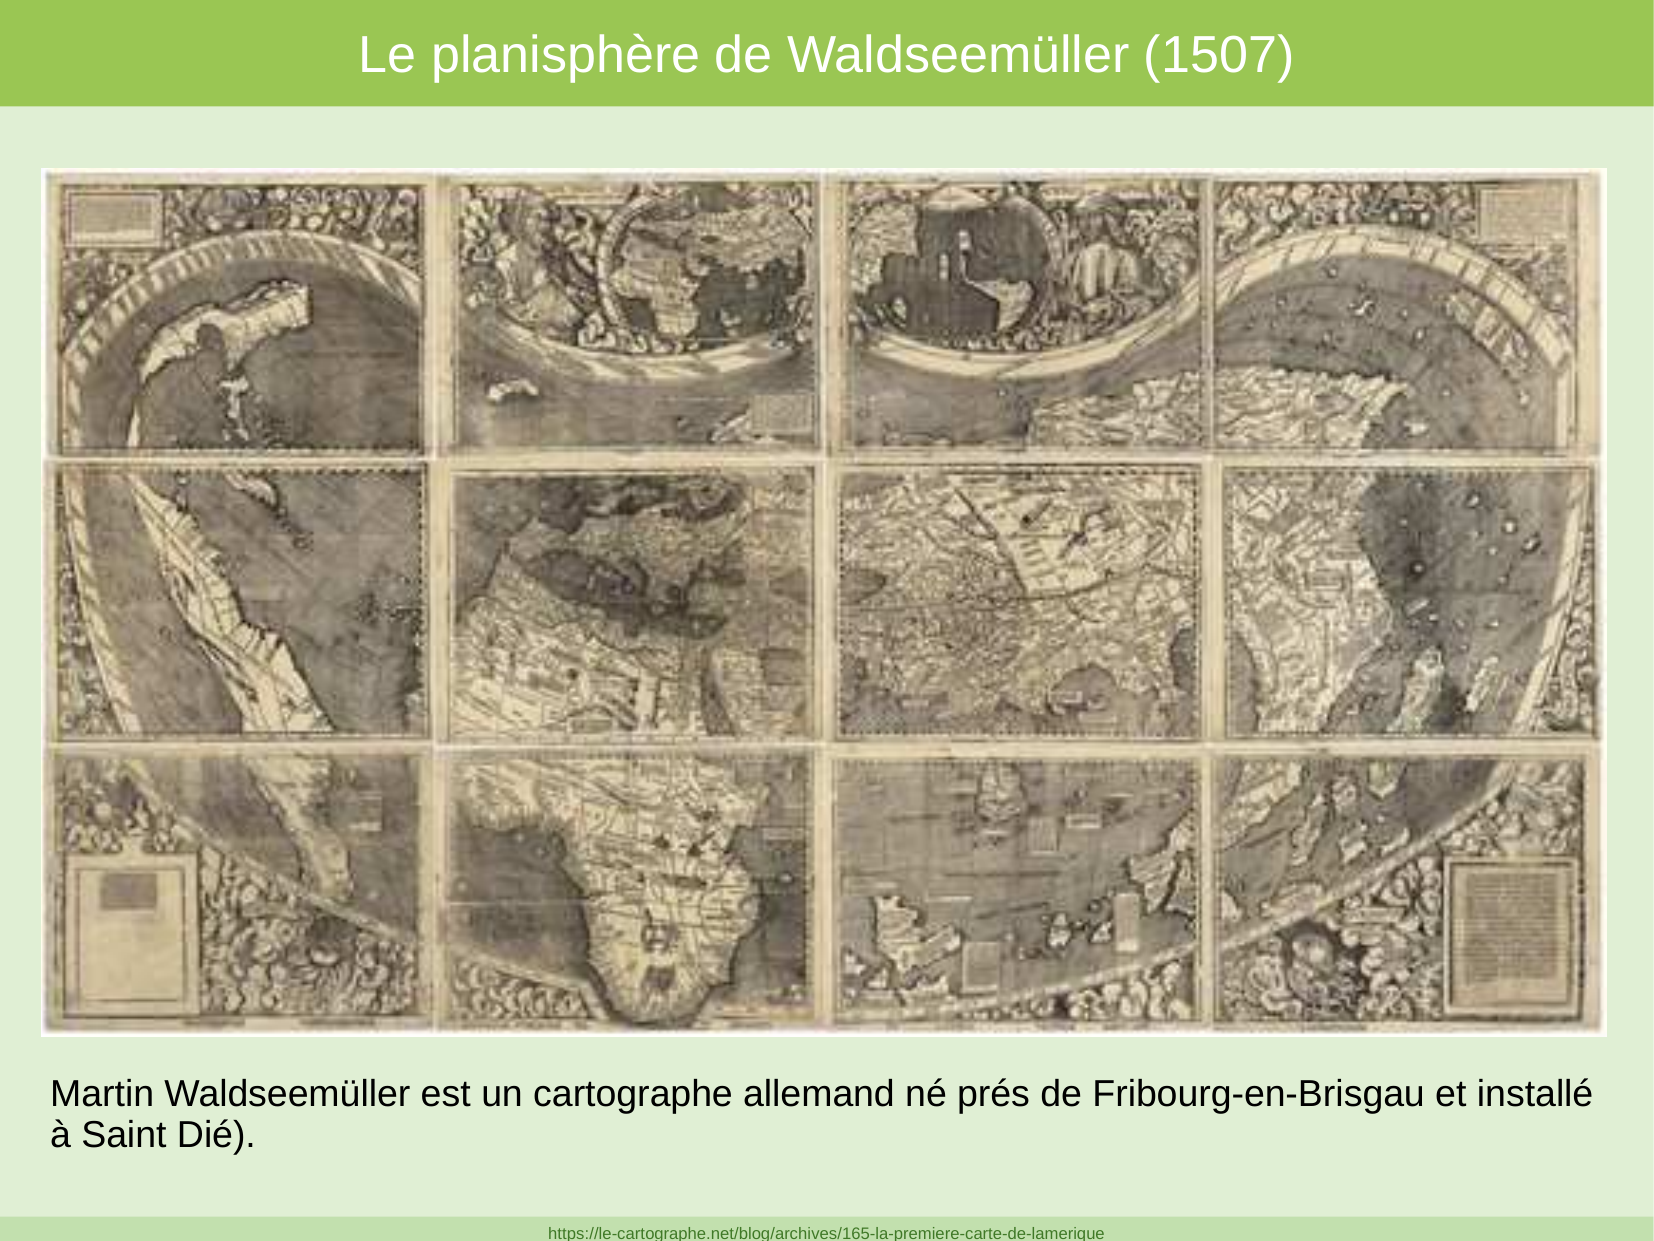

# Le planisphère de Waldseemüller (1507)
Martin Waldseemüller est un cartographe allemand né prés de Fribourg-en-Brisgau et installé à Saint Dié).
https://le-cartographe.net/blog/archives/165-la-premiere-carte-de-lamerique